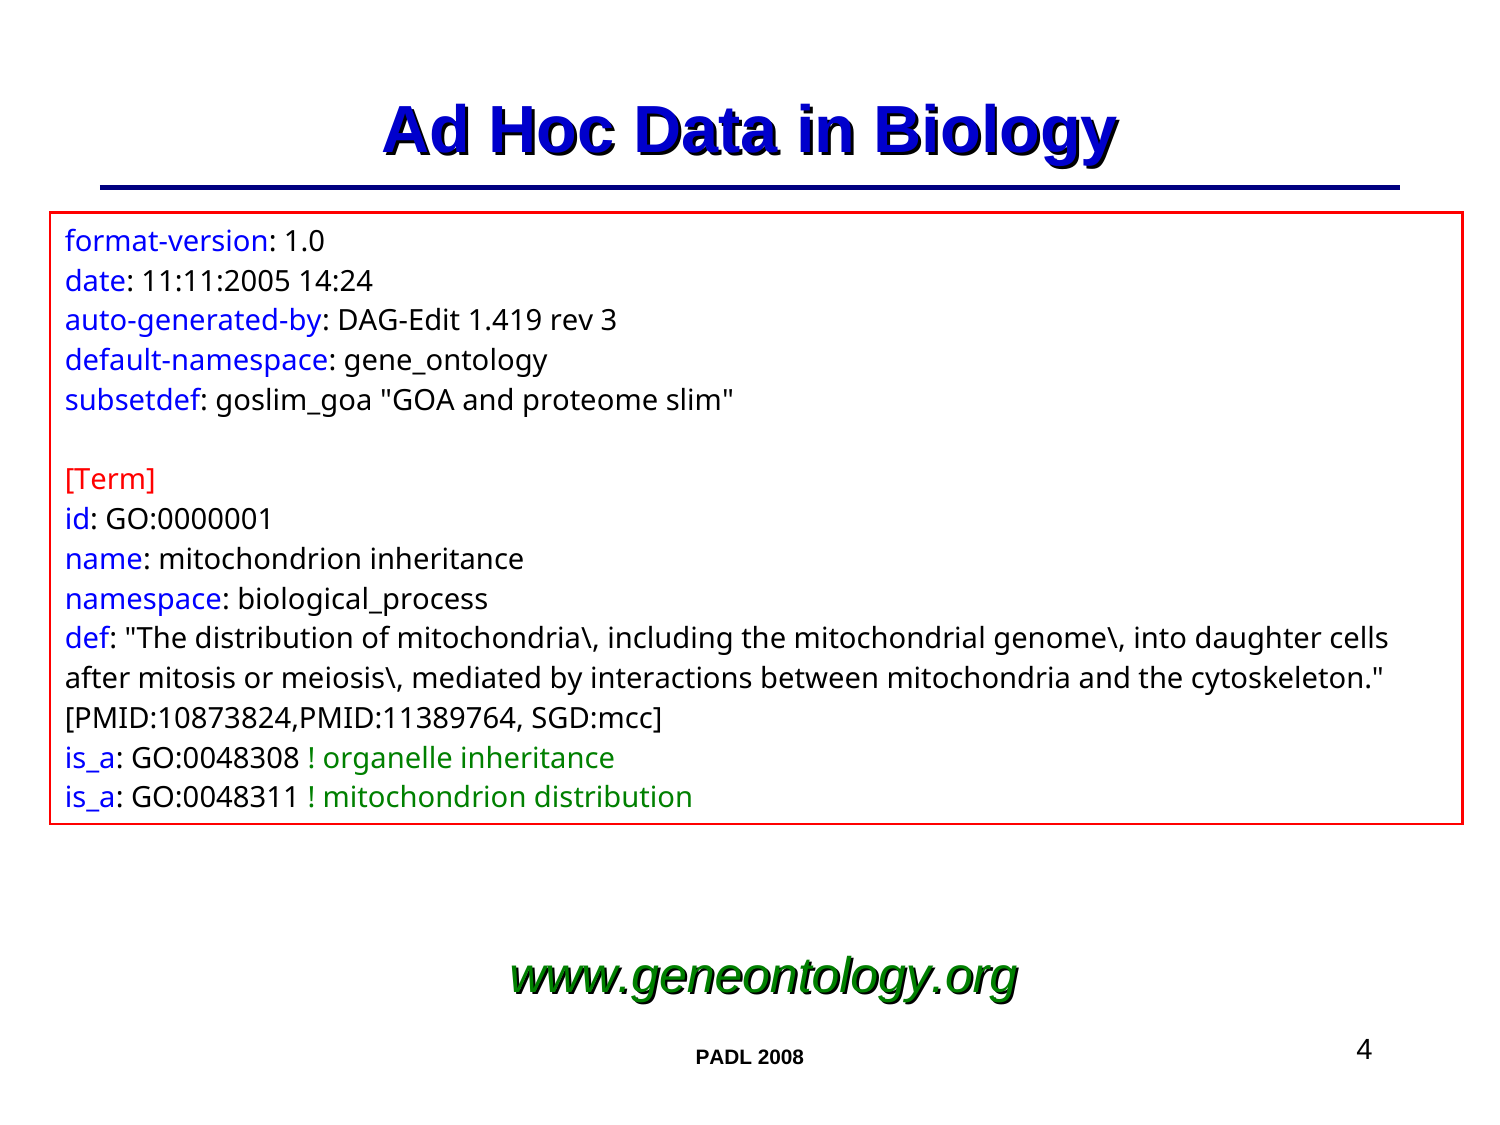

# Ad Hoc Data in Biology
format-version: 1.0
date: 11:11:2005 14:24
auto-generated-by: DAG-Edit 1.419 rev 3
default-namespace: gene_ontology
subsetdef: goslim_goa "GOA and proteome slim"
[Term]
id: GO:0000001
name: mitochondrion inheritance
namespace: biological_process
def: "The distribution of mitochondria\, including the mitochondrial genome\, into daughter cells after mitosis or meiosis\, mediated by interactions between mitochondria and the cytoskeleton." [PMID:10873824,PMID:11389764, SGD:mcc]
is_a: GO:0048308 ! organelle inheritance
is_a: GO:0048311 ! mitochondrion distribution
 www.geneontology.org
4